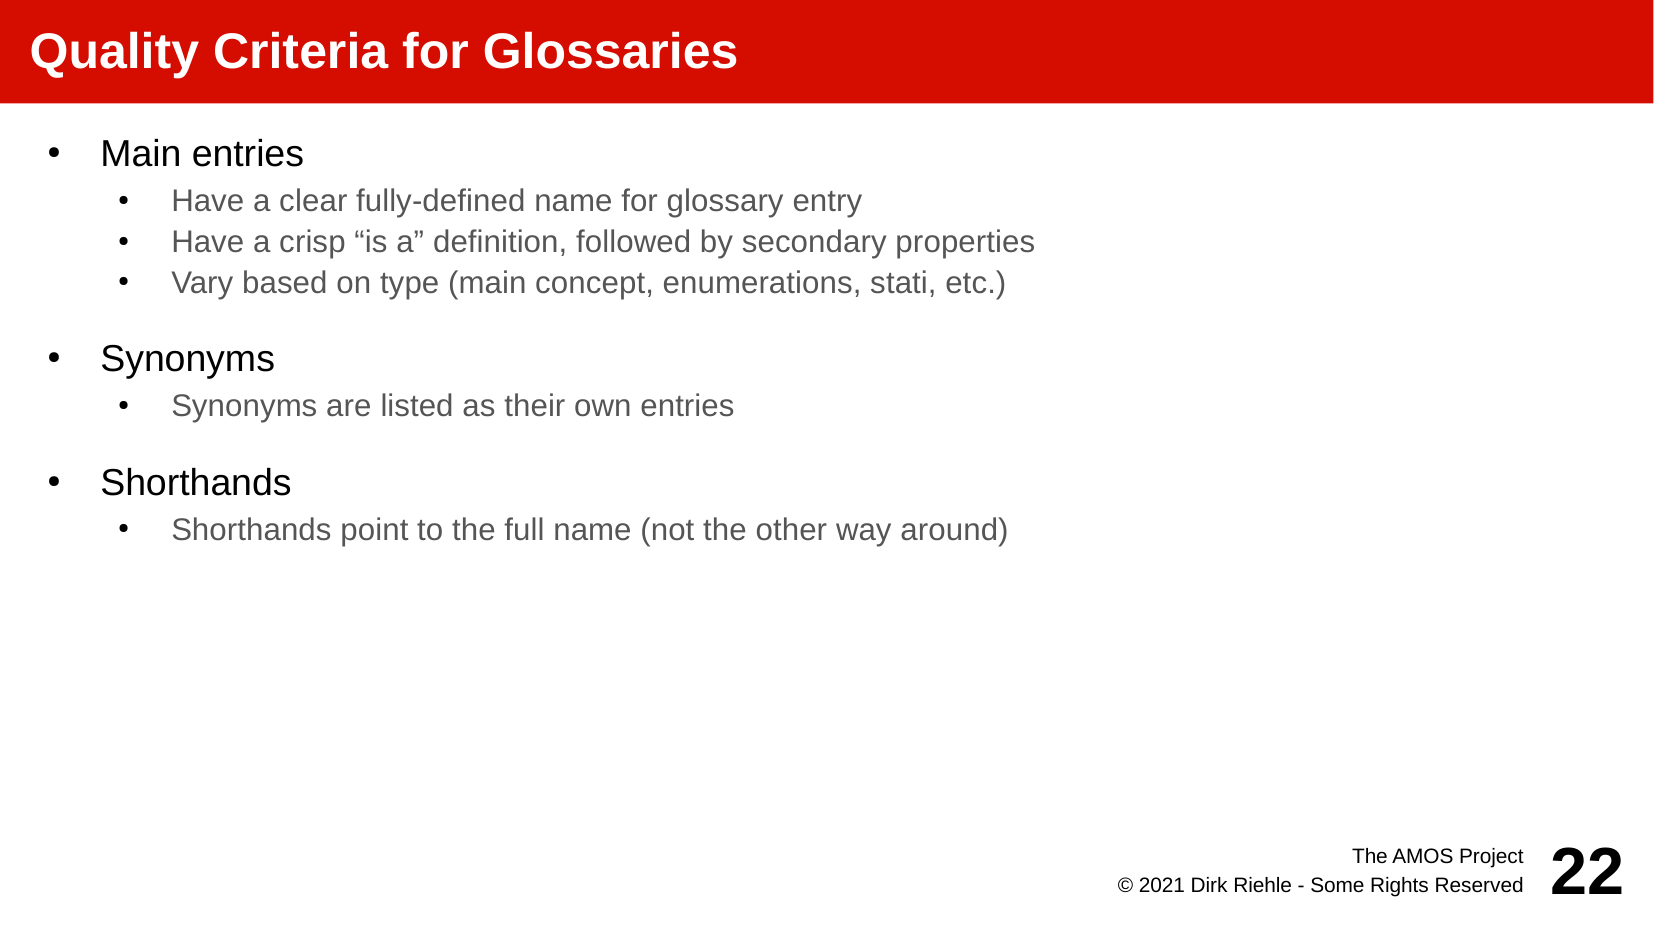

# Quality Criteria for Glossaries
Main entries
Have a clear fully-defined name for glossary entry
Have a crisp “is a” definition, followed by secondary properties
Vary based on type (main concept, enumerations, stati, etc.)
Synonyms
Synonyms are listed as their own entries
Shorthands
Shorthands point to the full name (not the other way around)
The AMOS Project
22
© 2021 Dirk Riehle - Some Rights Reserved